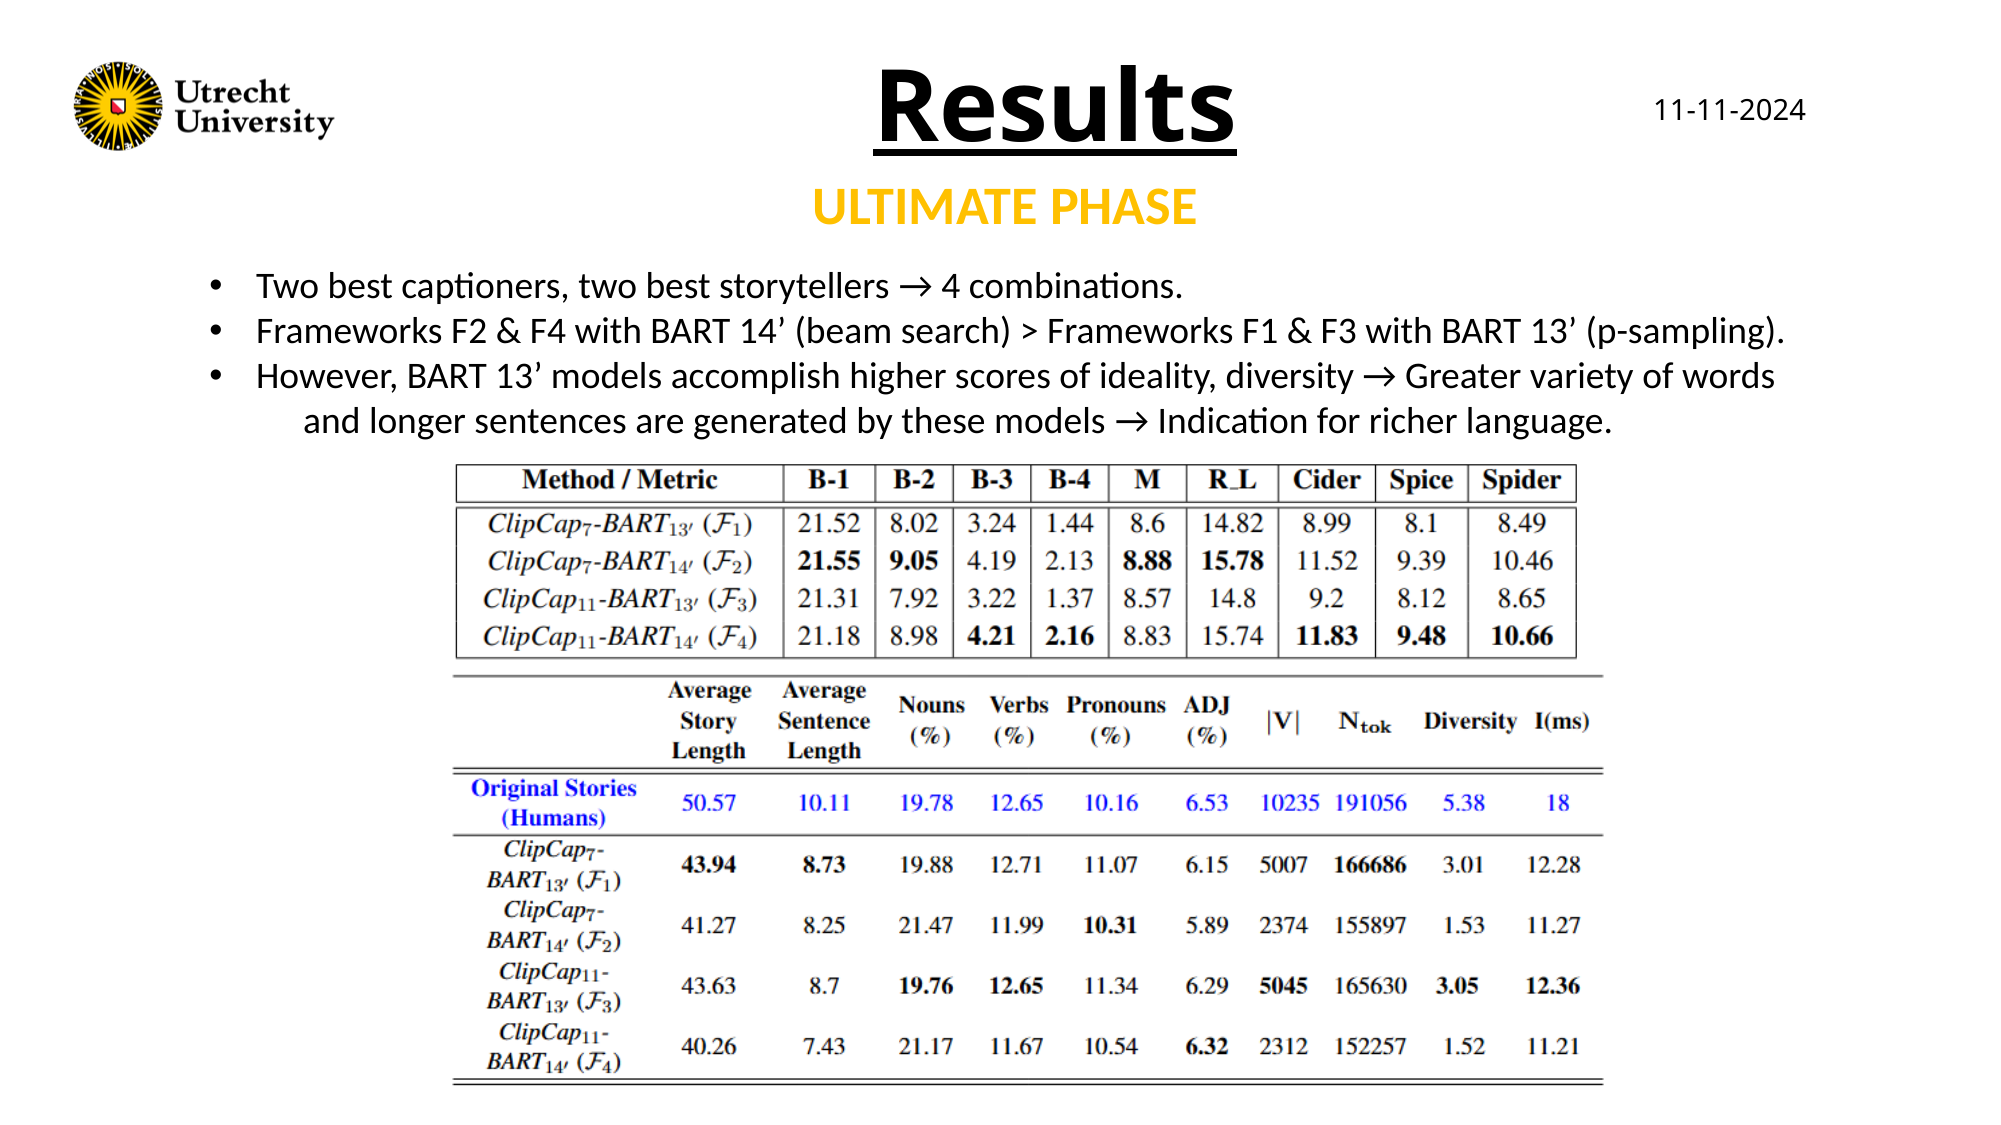

Results
11-11-2024
ULTIMATE PHASE
Two best captioners, two best storytellers → 4 combinations.
Frameworks F2 & F4 with BART 14’ (beam search) > Frameworks F1 & F3 with BART 13’ (p-sampling).
However, BART 13’ models accomplish higher scores of ideality, diversity → Greater variety of words and longer sentences are generated by these models → Indication for richer language.